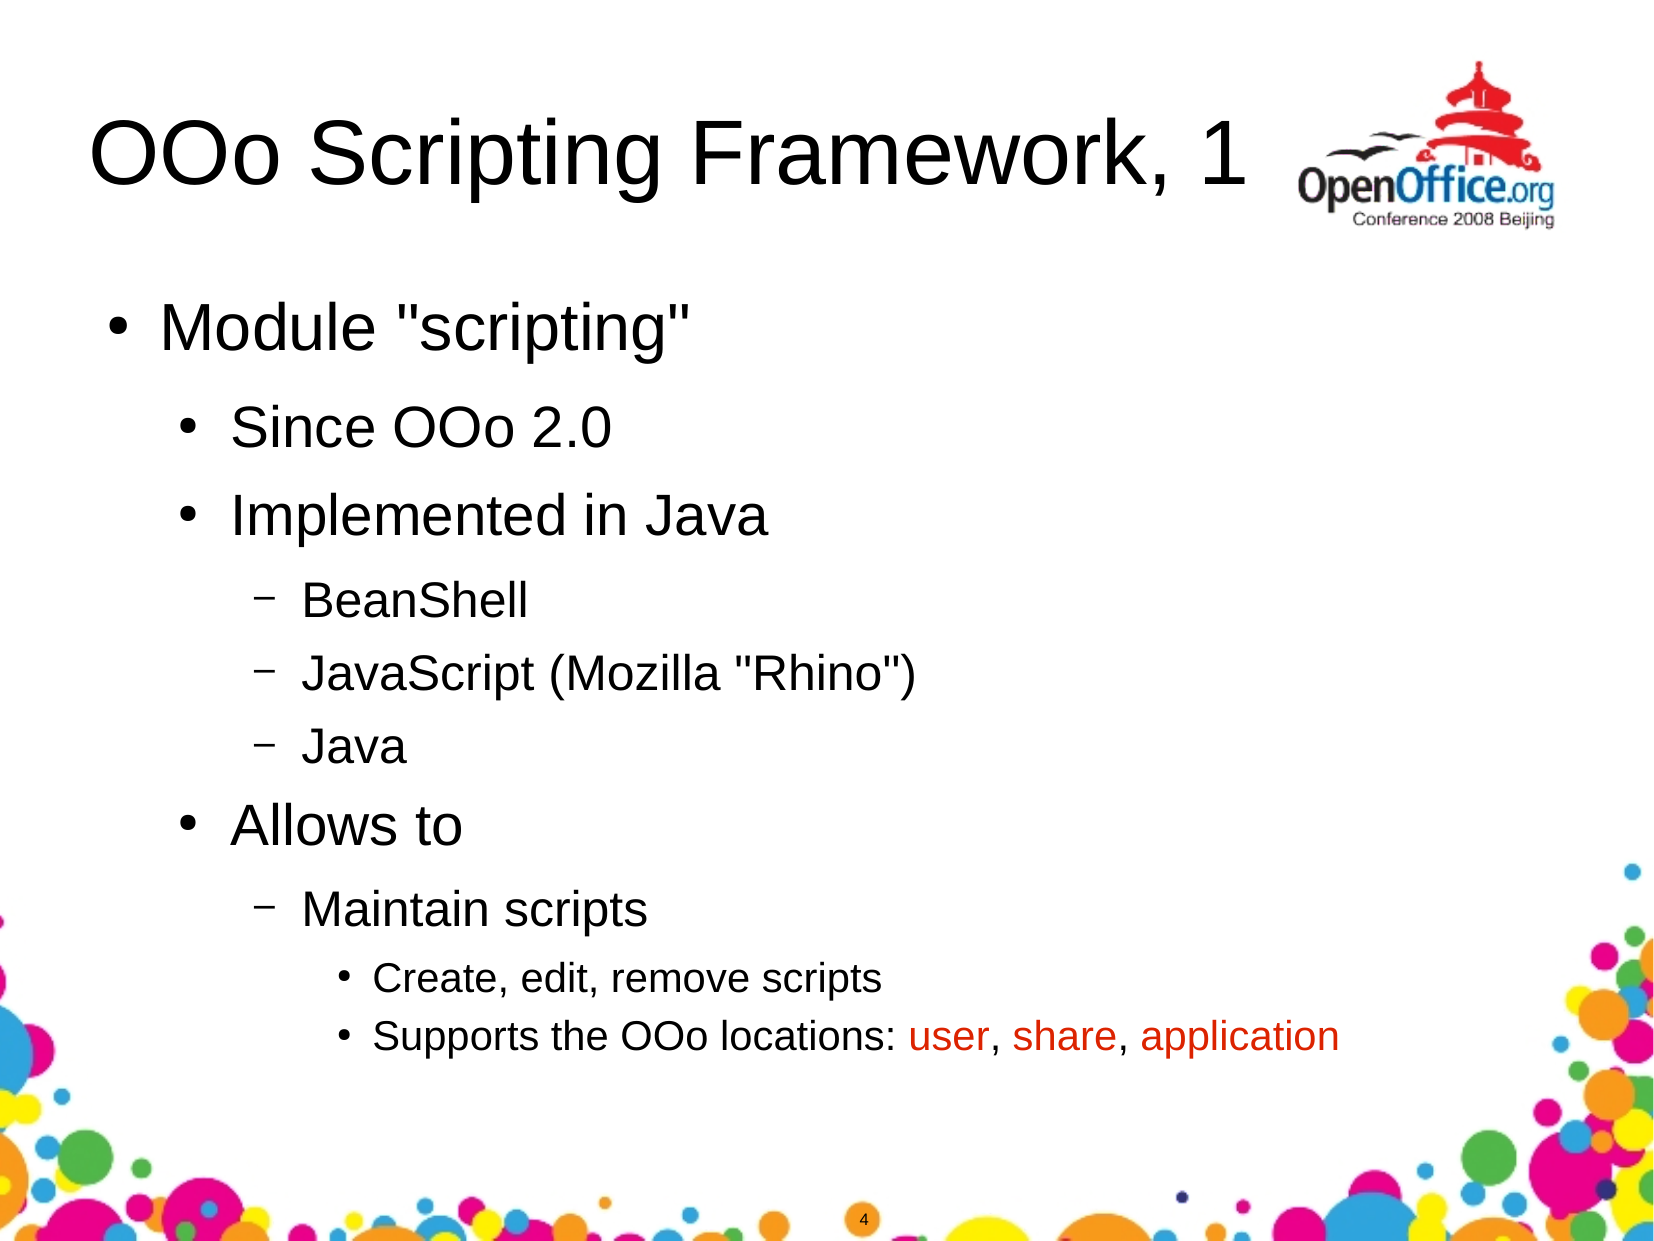

# OOo Scripting Framework, 1
Module "scripting"
Since OOo 2.0
Implemented in Java
BeanShell
JavaScript (Mozilla "Rhino")
Java
Allows to
Maintain scripts
Create, edit, remove scripts
Supports the OOo locations: user, share, application
4